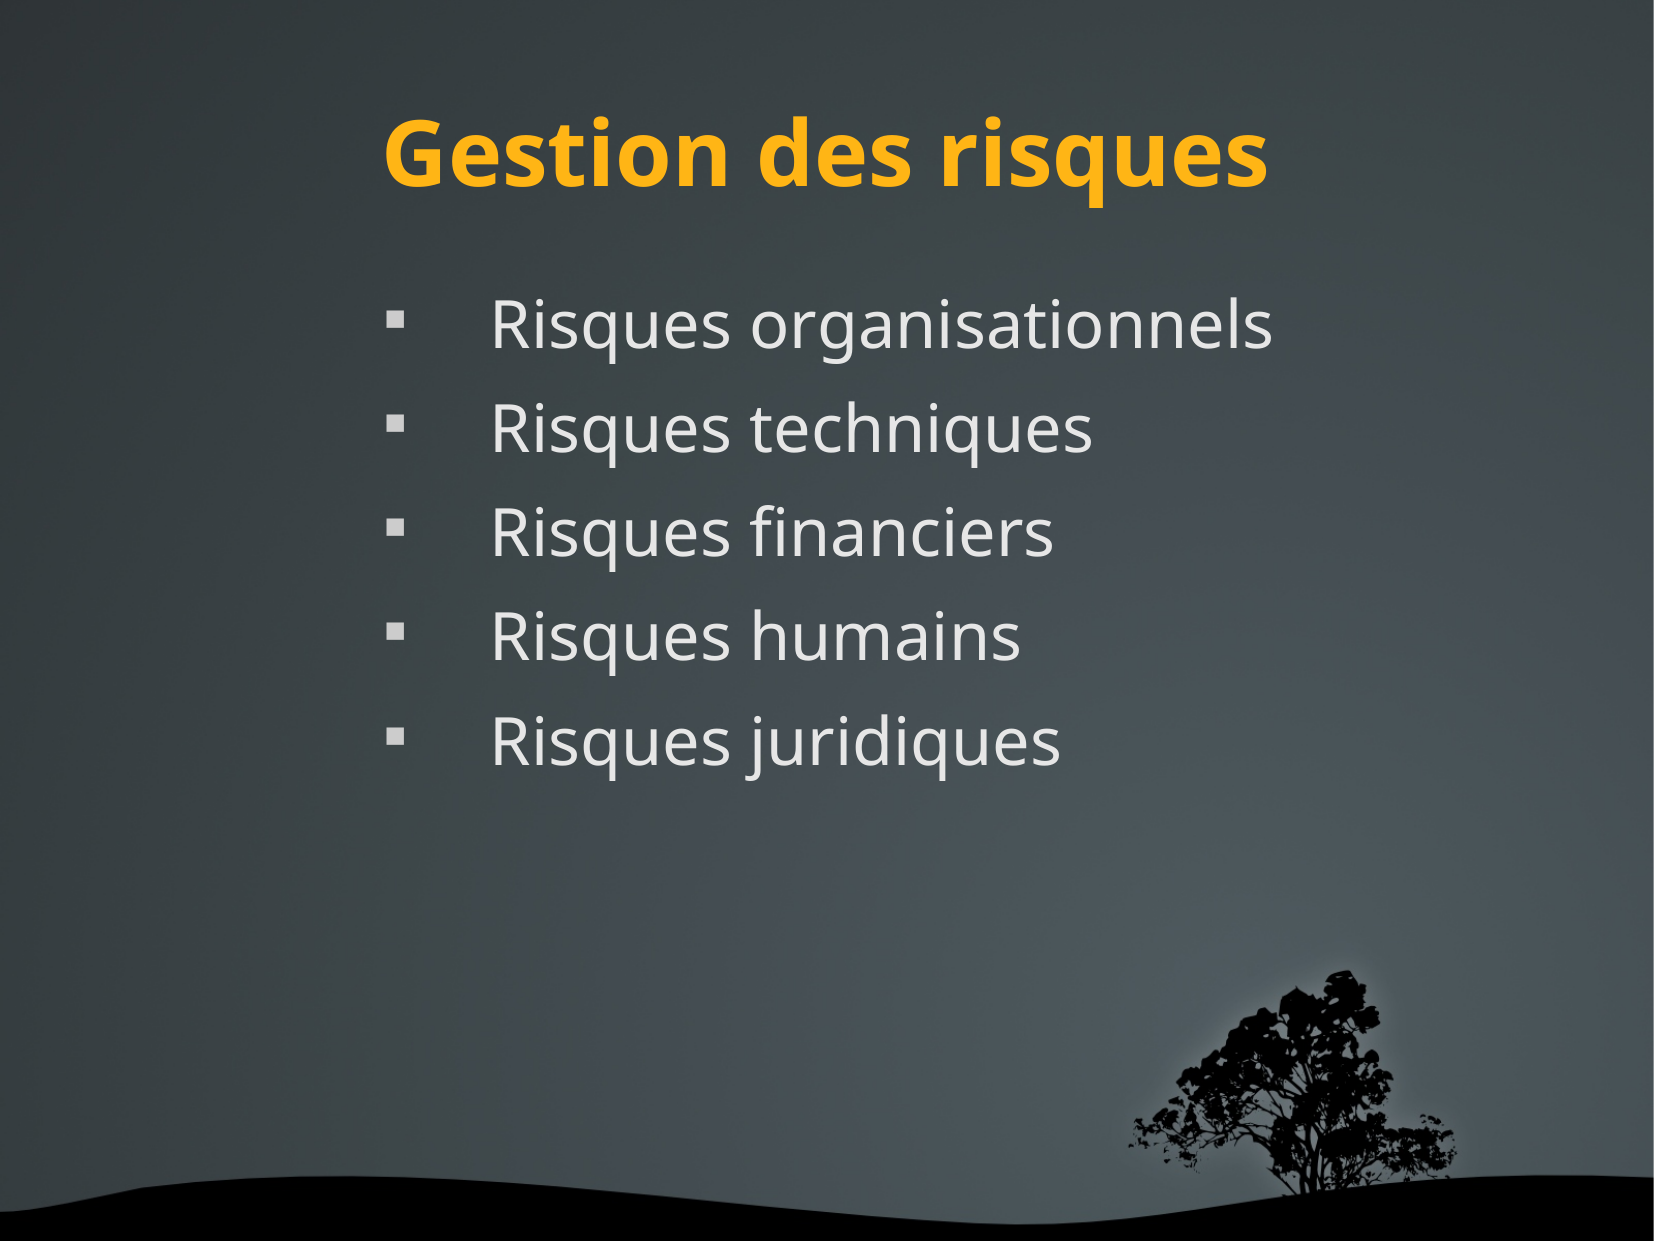

# Gestion des risques
Risques organisationnels
Risques techniques
Risques financiers
Risques humains
Risques juridiques